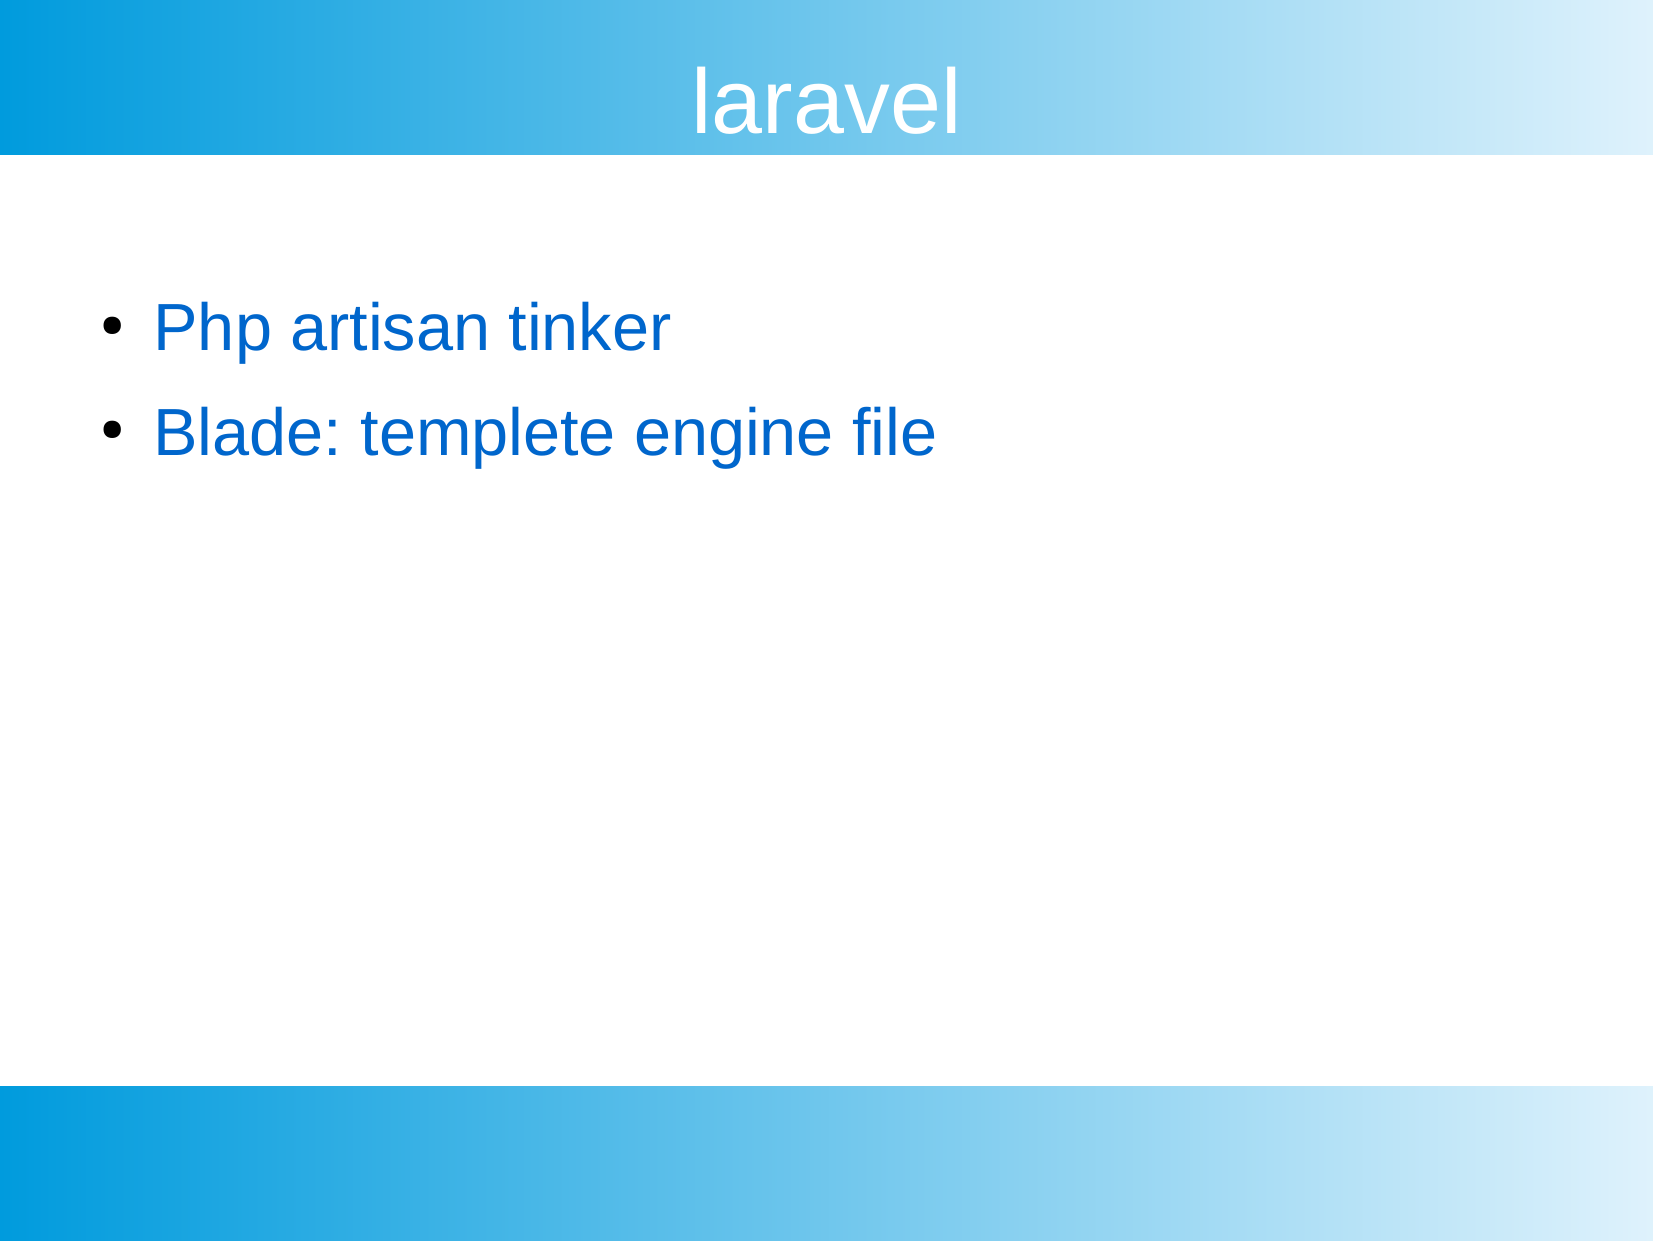

# laravel
Php artisan tinker
Blade: templete engine file